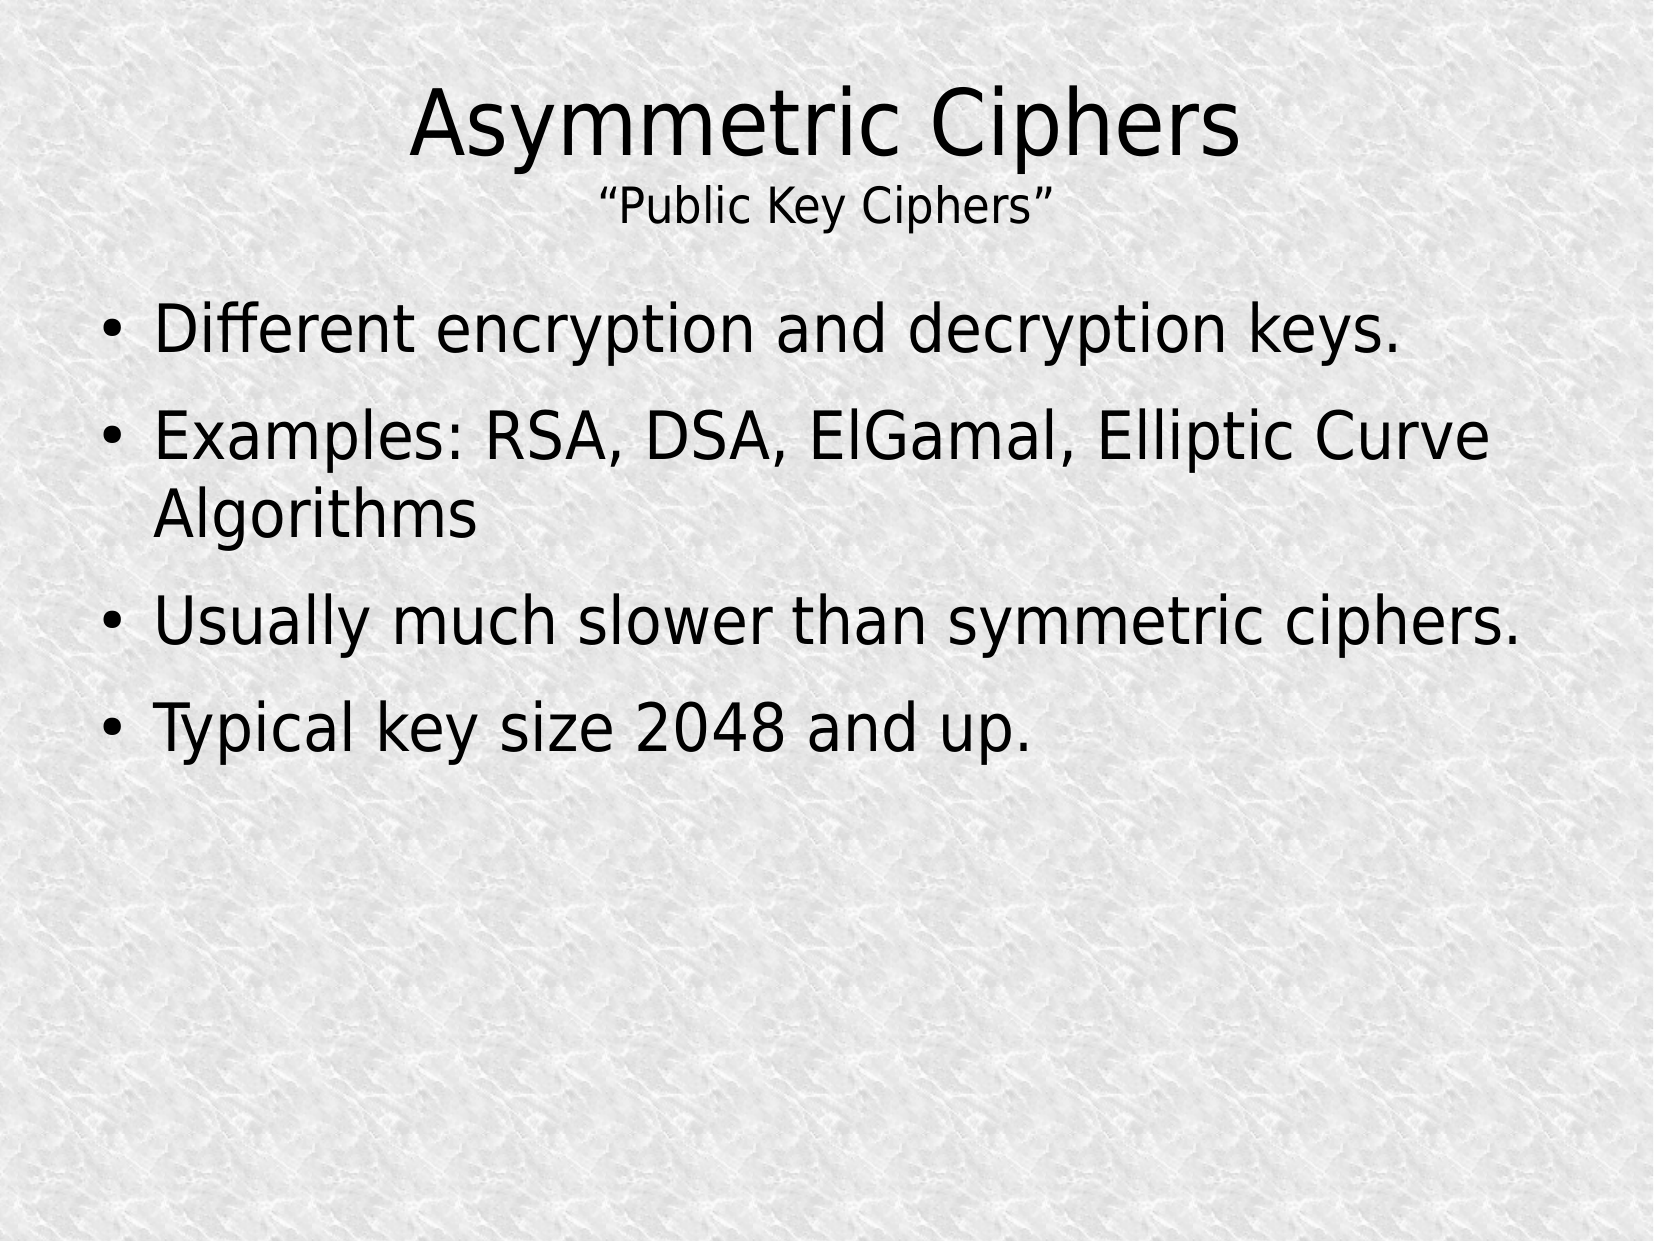

# Asymmetric Ciphers “Public Key Ciphers”
Different encryption and decryption keys.
Examples: RSA, DSA, ElGamal, Elliptic Curve Algorithms
Usually much slower than symmetric ciphers.
Typical key size 2048 and up.